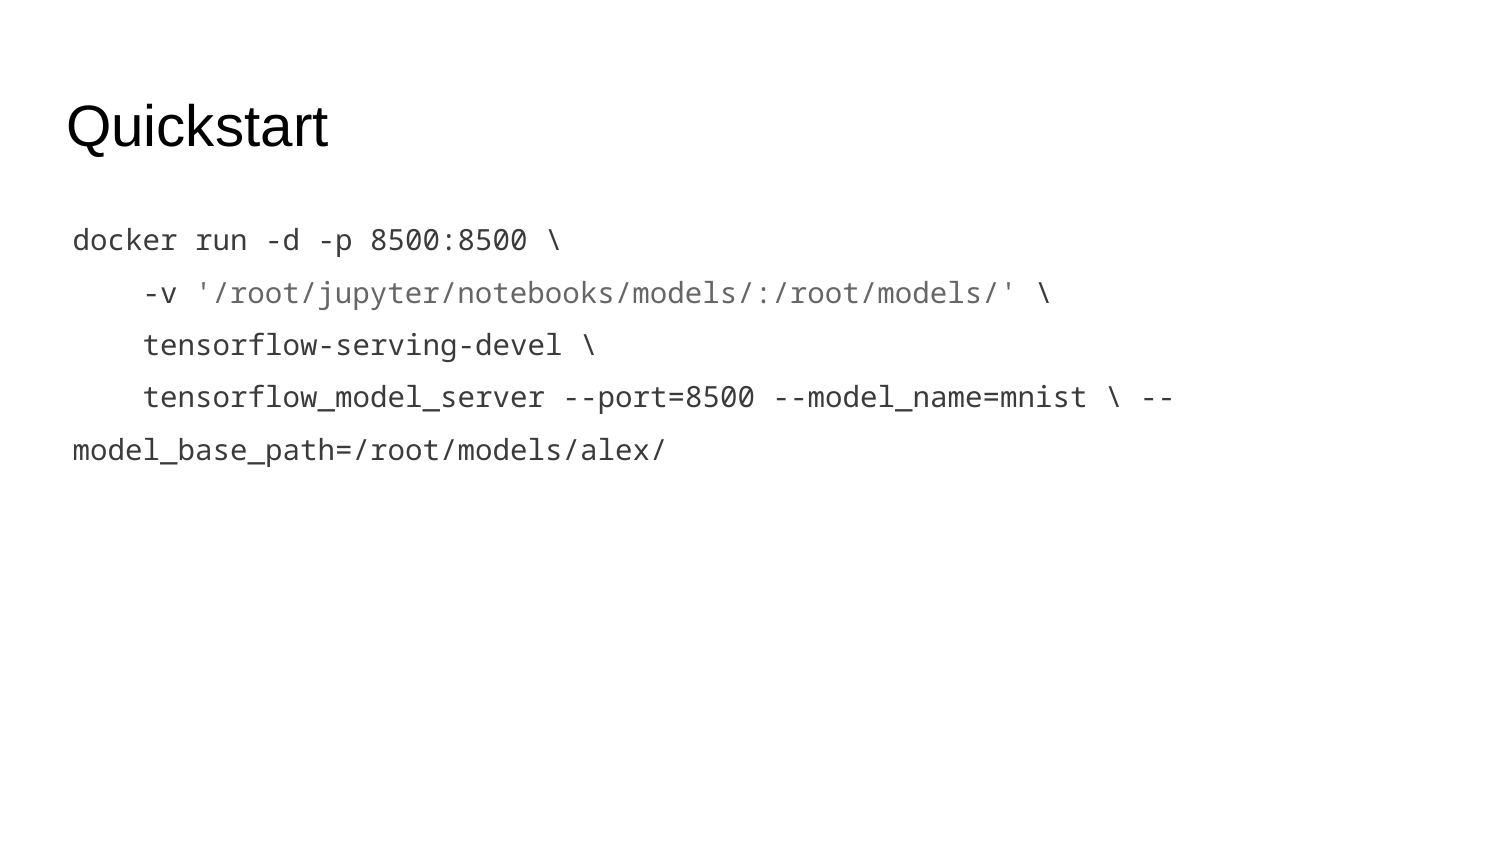

# Quickstart
docker run -d -p 8500:8500 \
 -v '/root/jupyter/notebooks/models/:/root/models/' \
 tensorflow-serving-devel \
 tensorflow_model_server --port=8500 --model_name=mnist \ --model_base_path=/root/models/alex/